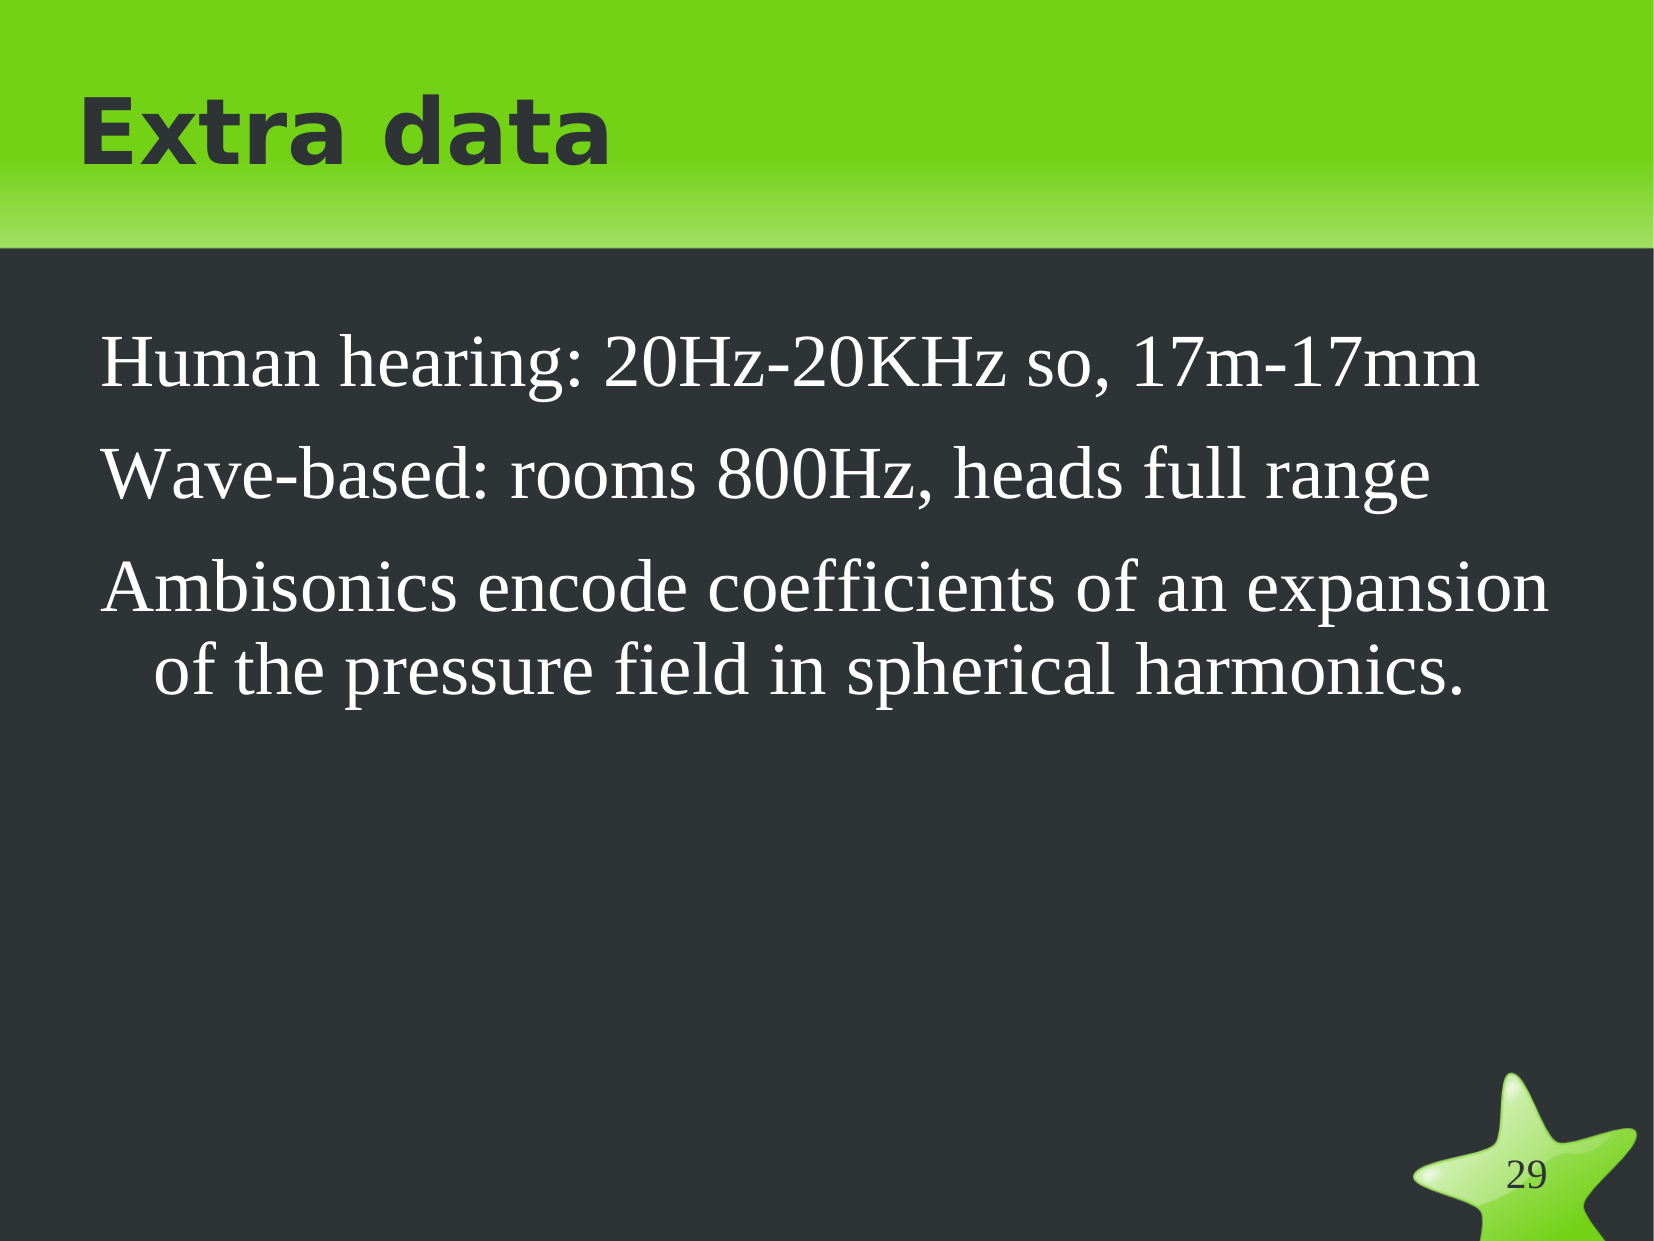

# Extra data
Human hearing: 20Hz-20KHz so, 17m-17mm
Wave-based: rooms 800Hz, heads full range
Ambisonics encode coefficients of an expansion of the pressure field in spherical harmonics.
29